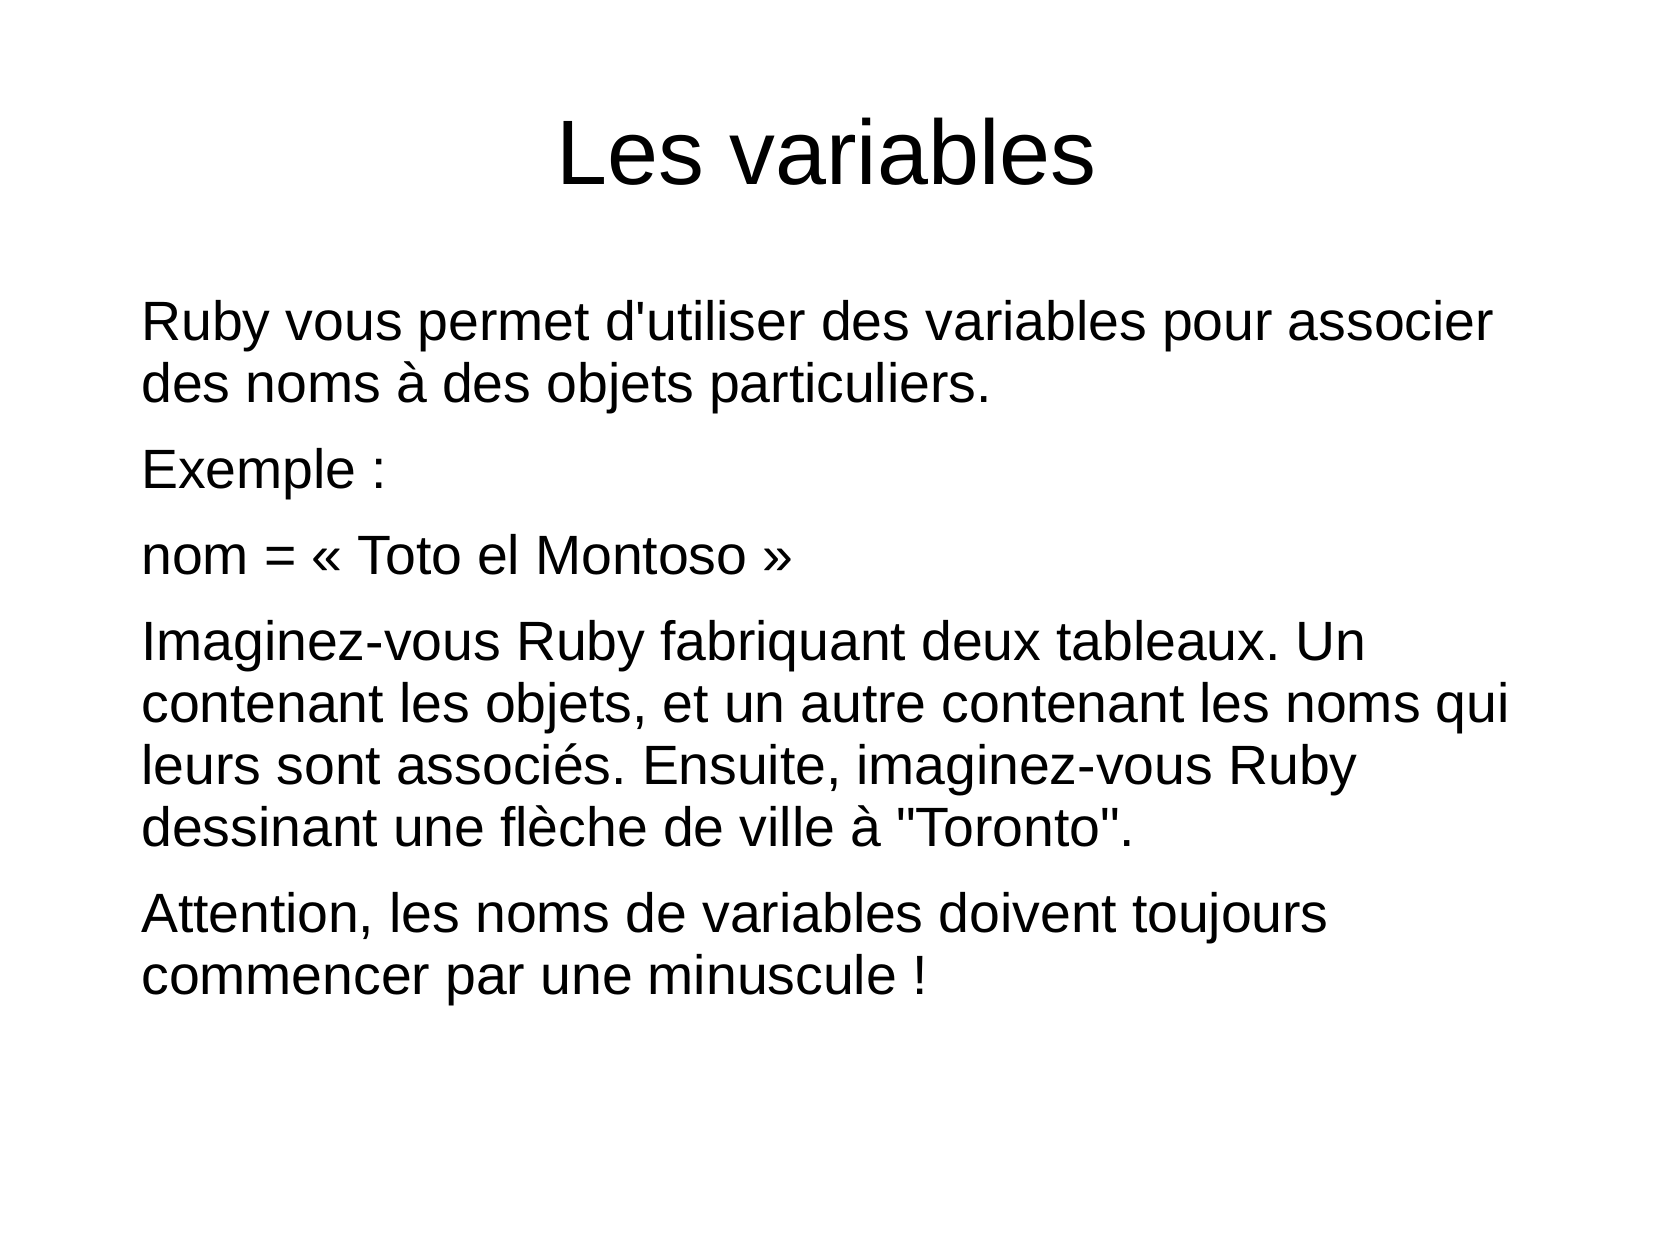

# Les variables
Ruby vous permet d'utiliser des variables pour associer des noms à des objets particuliers.
Exemple :
nom = « Toto el Montoso »
Imaginez-vous Ruby fabriquant deux tableaux. Un contenant les objets, et un autre contenant les noms qui leurs sont associés. Ensuite, imaginez-vous Ruby dessinant une flèche de ville à "Toronto".
Attention, les noms de variables doivent toujours commencer par une minuscule !